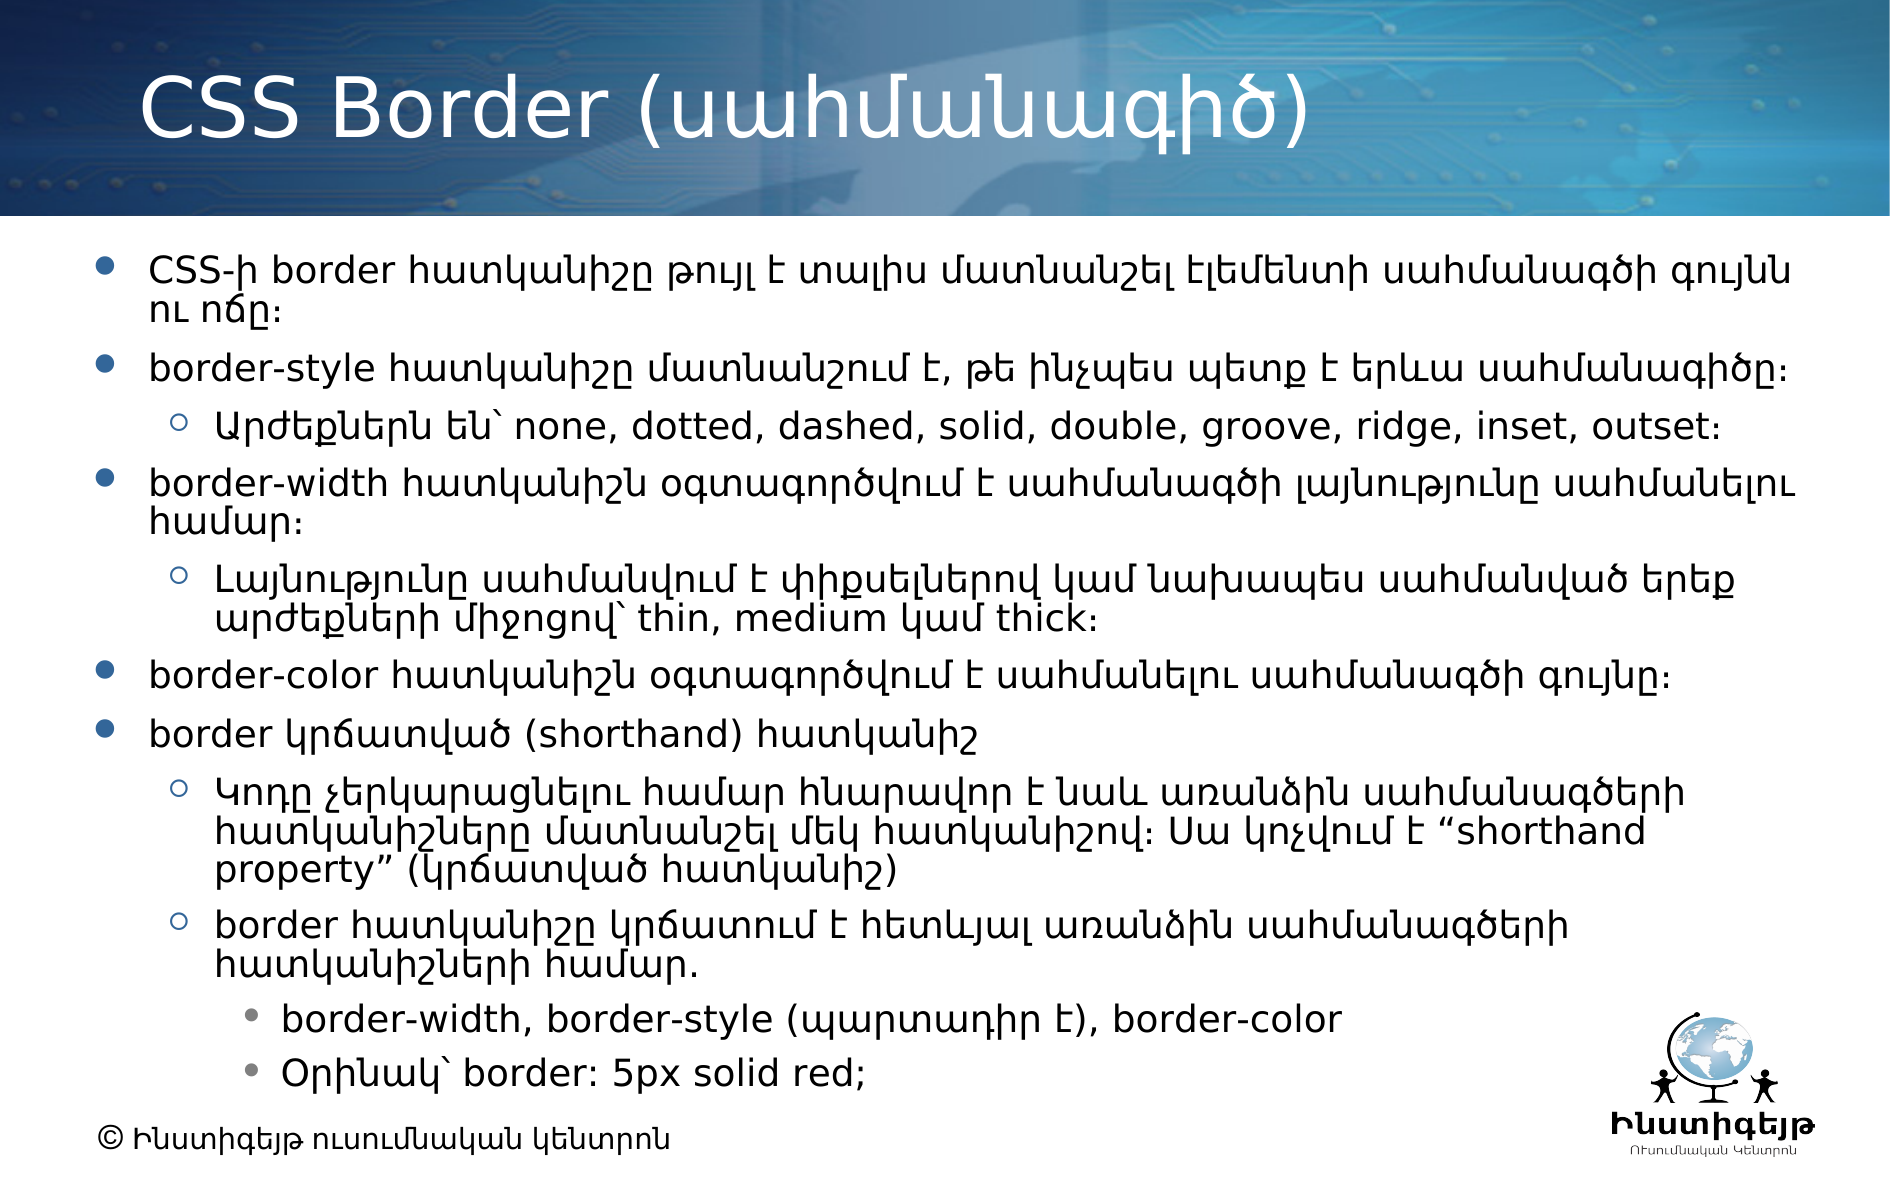

CSS Border (սահմանագիծ)
# CSS-ի border հատկանիշը թույլ է տալիս մատնանշել էլեմենտի սահմանագծի գույնն ու ոճը։
border-style հատկանիշը մատնանշում է, թե ինչպես պետք է երևա սահմանագիծը։
Արժեքներն են՝ none, dotted, dashed, solid, double, groove, ridge, inset, outset։
border-width հատկանիշն օգտագործվում է սահմանագծի լայնությունը սահմանելու համար։
Լայնությունը սահմանվում է փիքսելներով կամ նախապես սահմանված երեք արժեքների միջոցով՝ thin, medium կամ thick։
border-color հատկանիշն օգտագործվում է սահմանելու սահմանագծի գույնը։
border կրճատված (shorthand) հատկանիշ
Կոդը չերկարացնելու համար հնարավոր է նաև առանձին սահմանագծերի հատկանիշները մատնանշել մեկ հատկանիշով։ Սա կոչվում է “shorthand property” (կրճատված հատկանիշ)
border հատկանիշը կրճատում է հետևյալ առանձին սահմանագծերի հատկանիշների համար․
border-width, border-style (պարտադիր է), border-color
Օրինակ՝ border: 5px solid red;